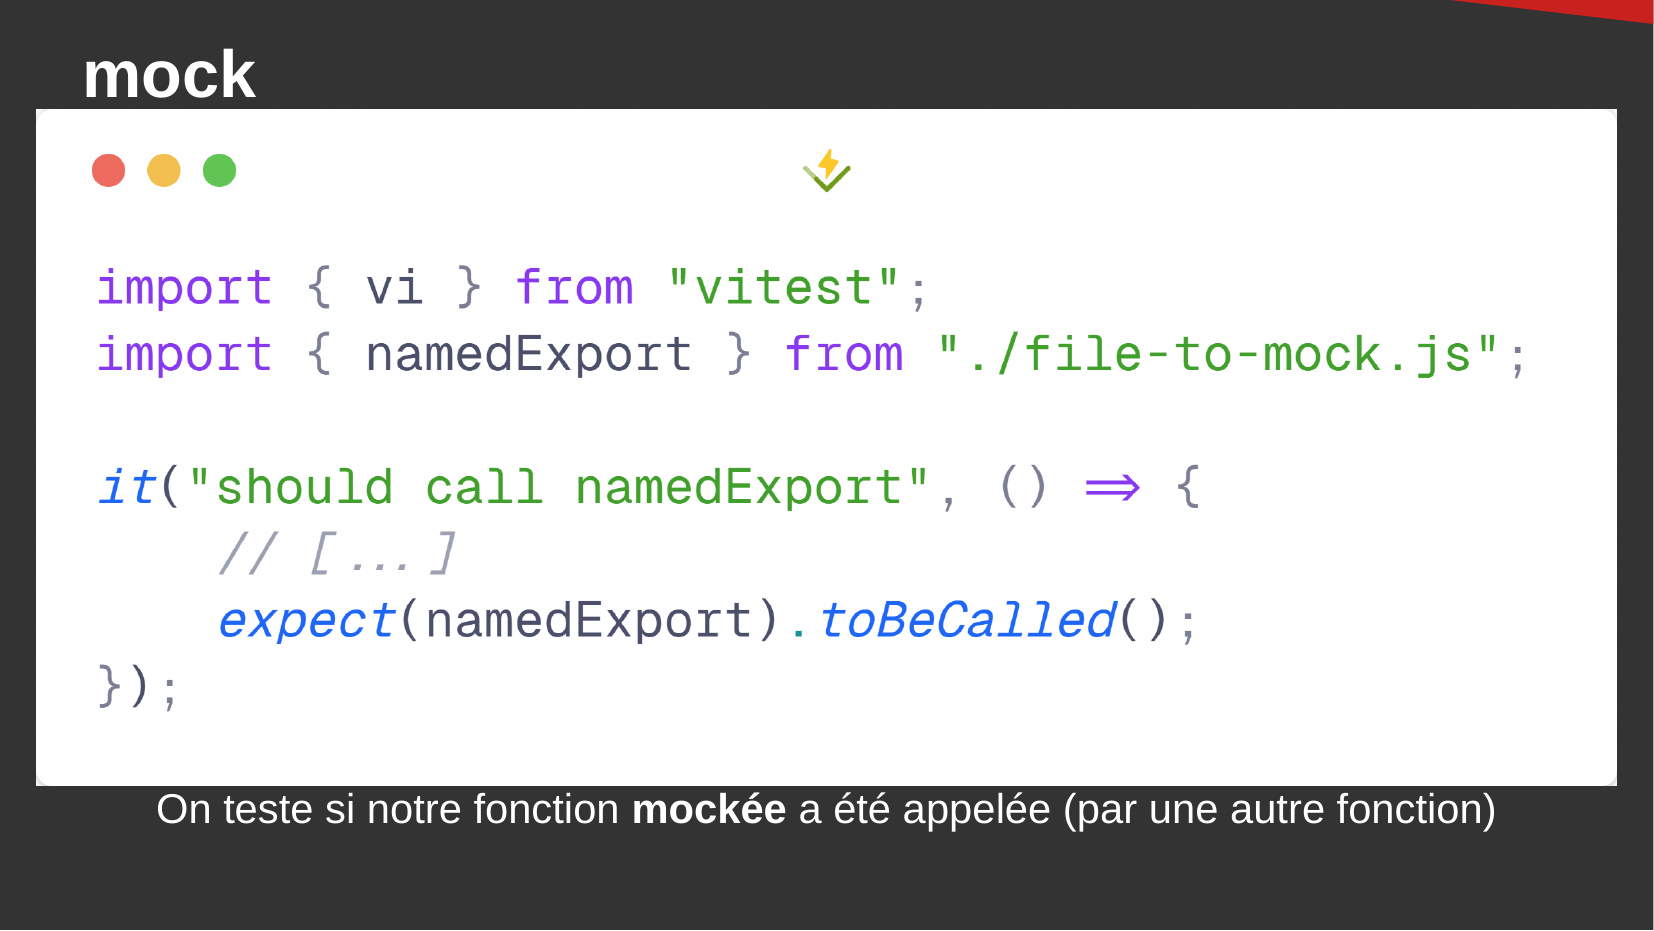

# mock
On teste si notre fonction mockée a été appelée (par une autre fonction)